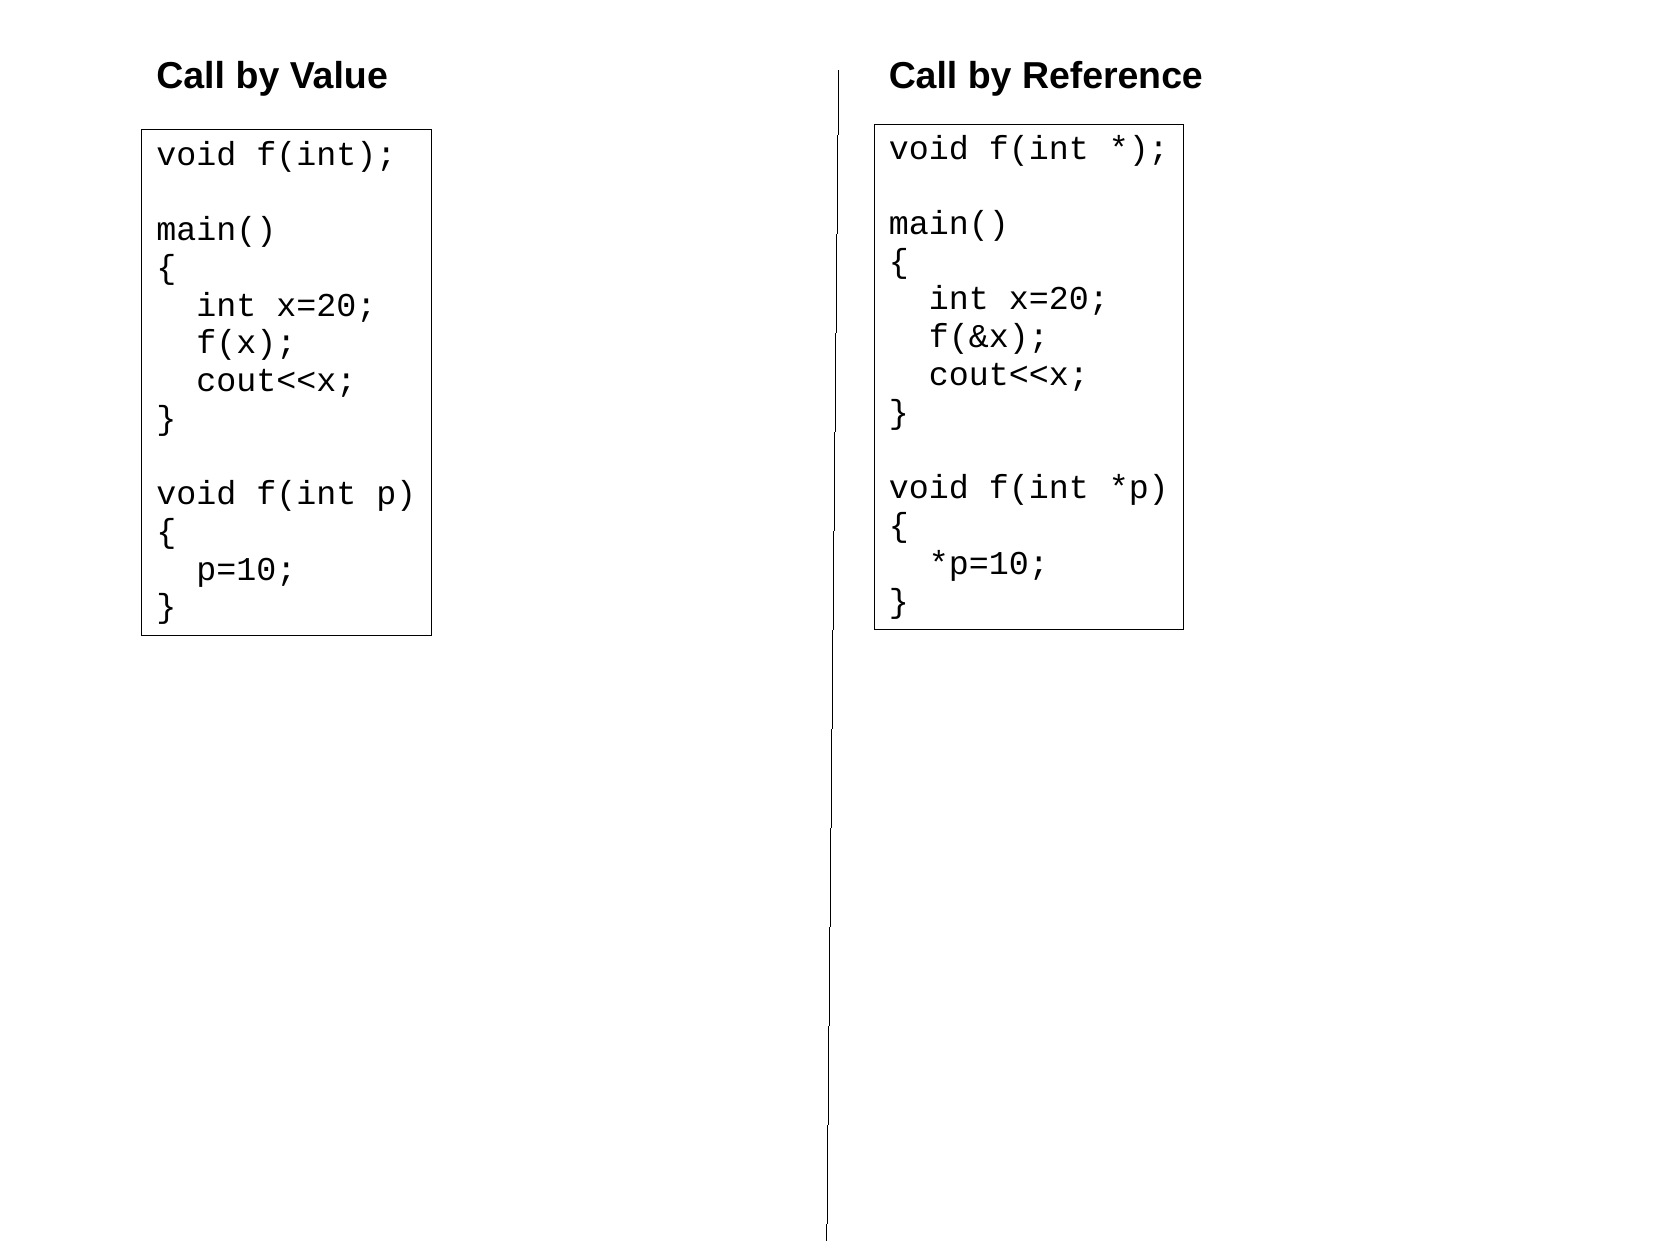

Call by Value
Call by Reference
void f(int *);
main()
{
 int x=20;
 f(&x);
 cout<<x;
}
void f(int *p)
{
 *p=10;
}
void f(int);
main()
{
 int x=20;
 f(x);
 cout<<x;
}
void f(int p)
{
 p=10;
}